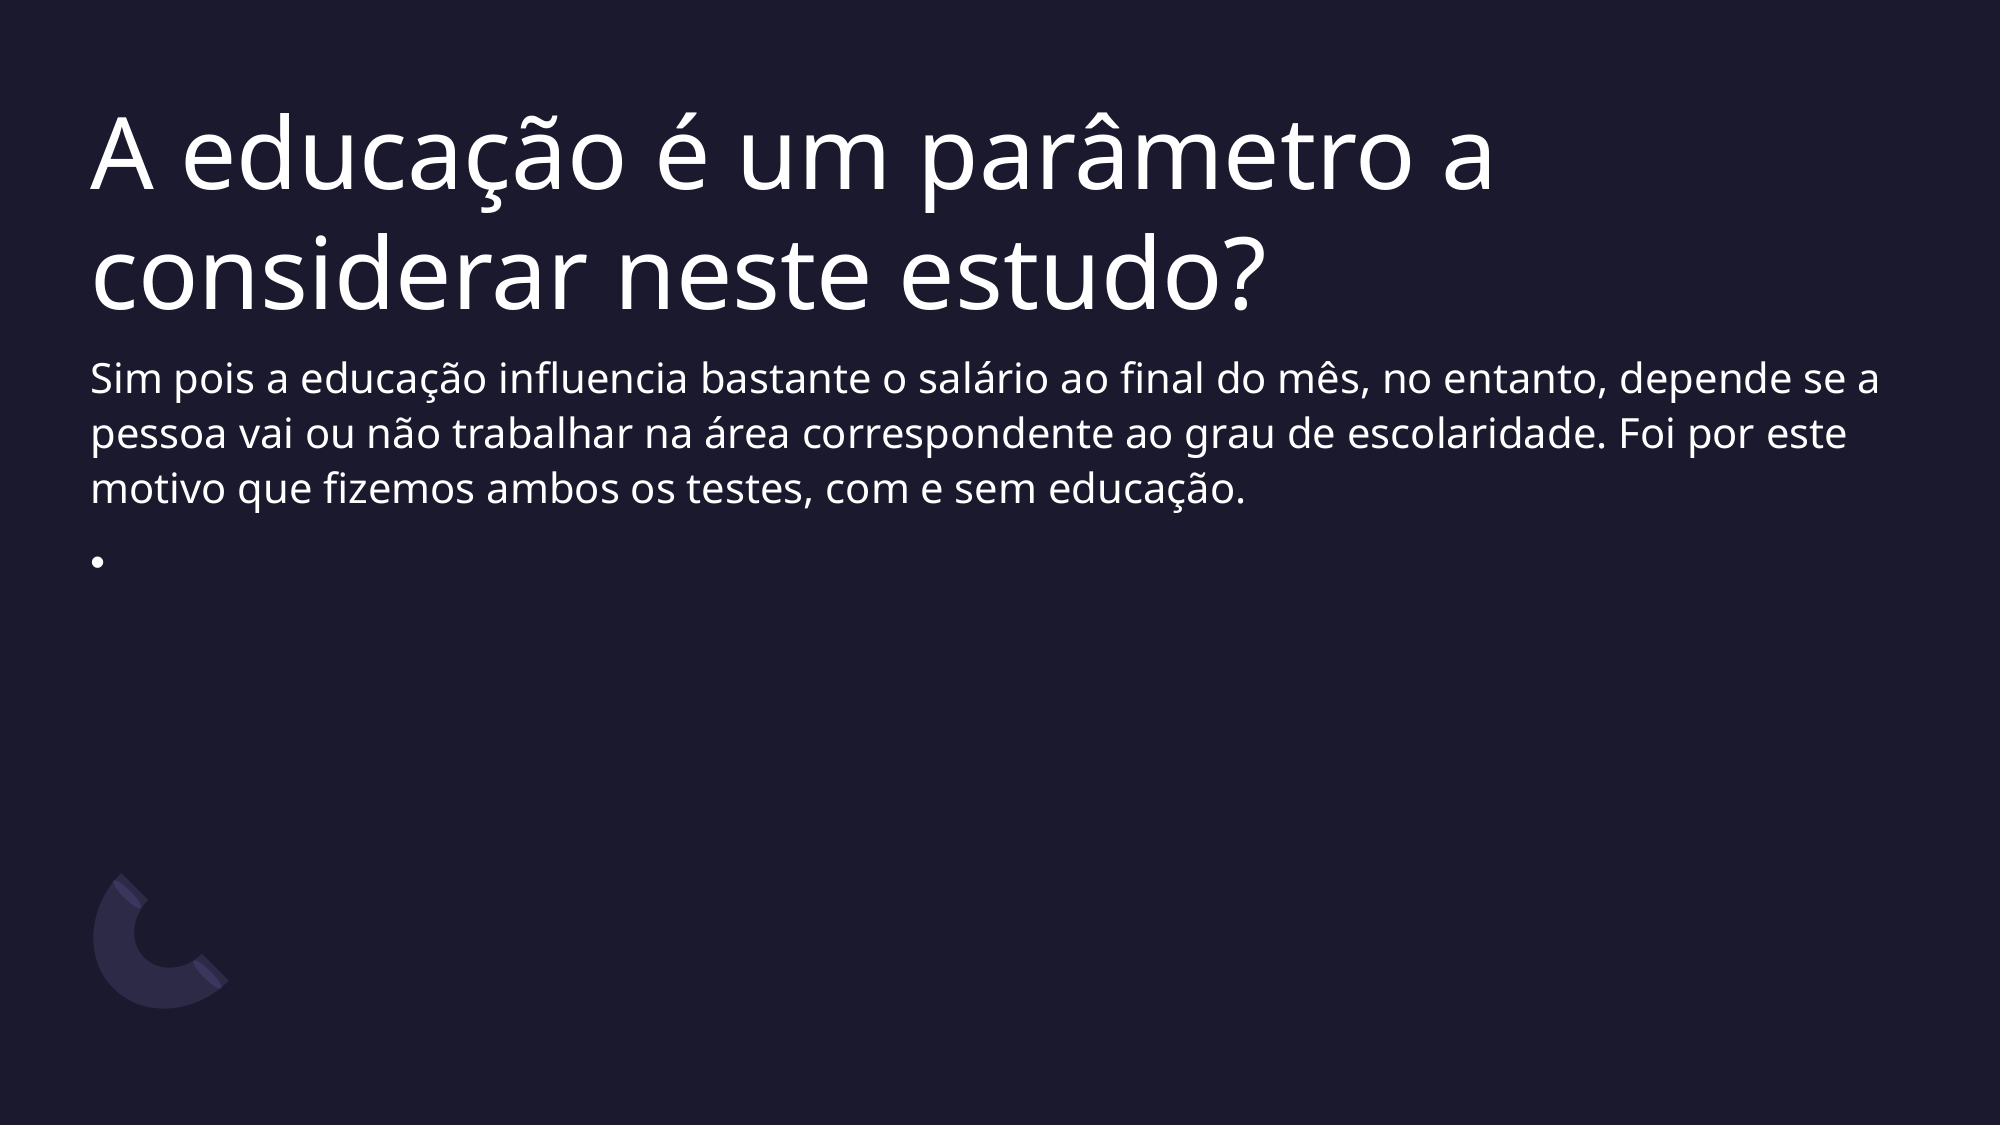

# A educação é um parâmetro a considerar neste estudo?
Sim pois a educação influencia bastante o salário ao final do mês, no entanto, depende se a pessoa vai ou não trabalhar na área correspondente ao grau de escolaridade. Foi por este motivo que fizemos ambos os testes, com e sem educação.